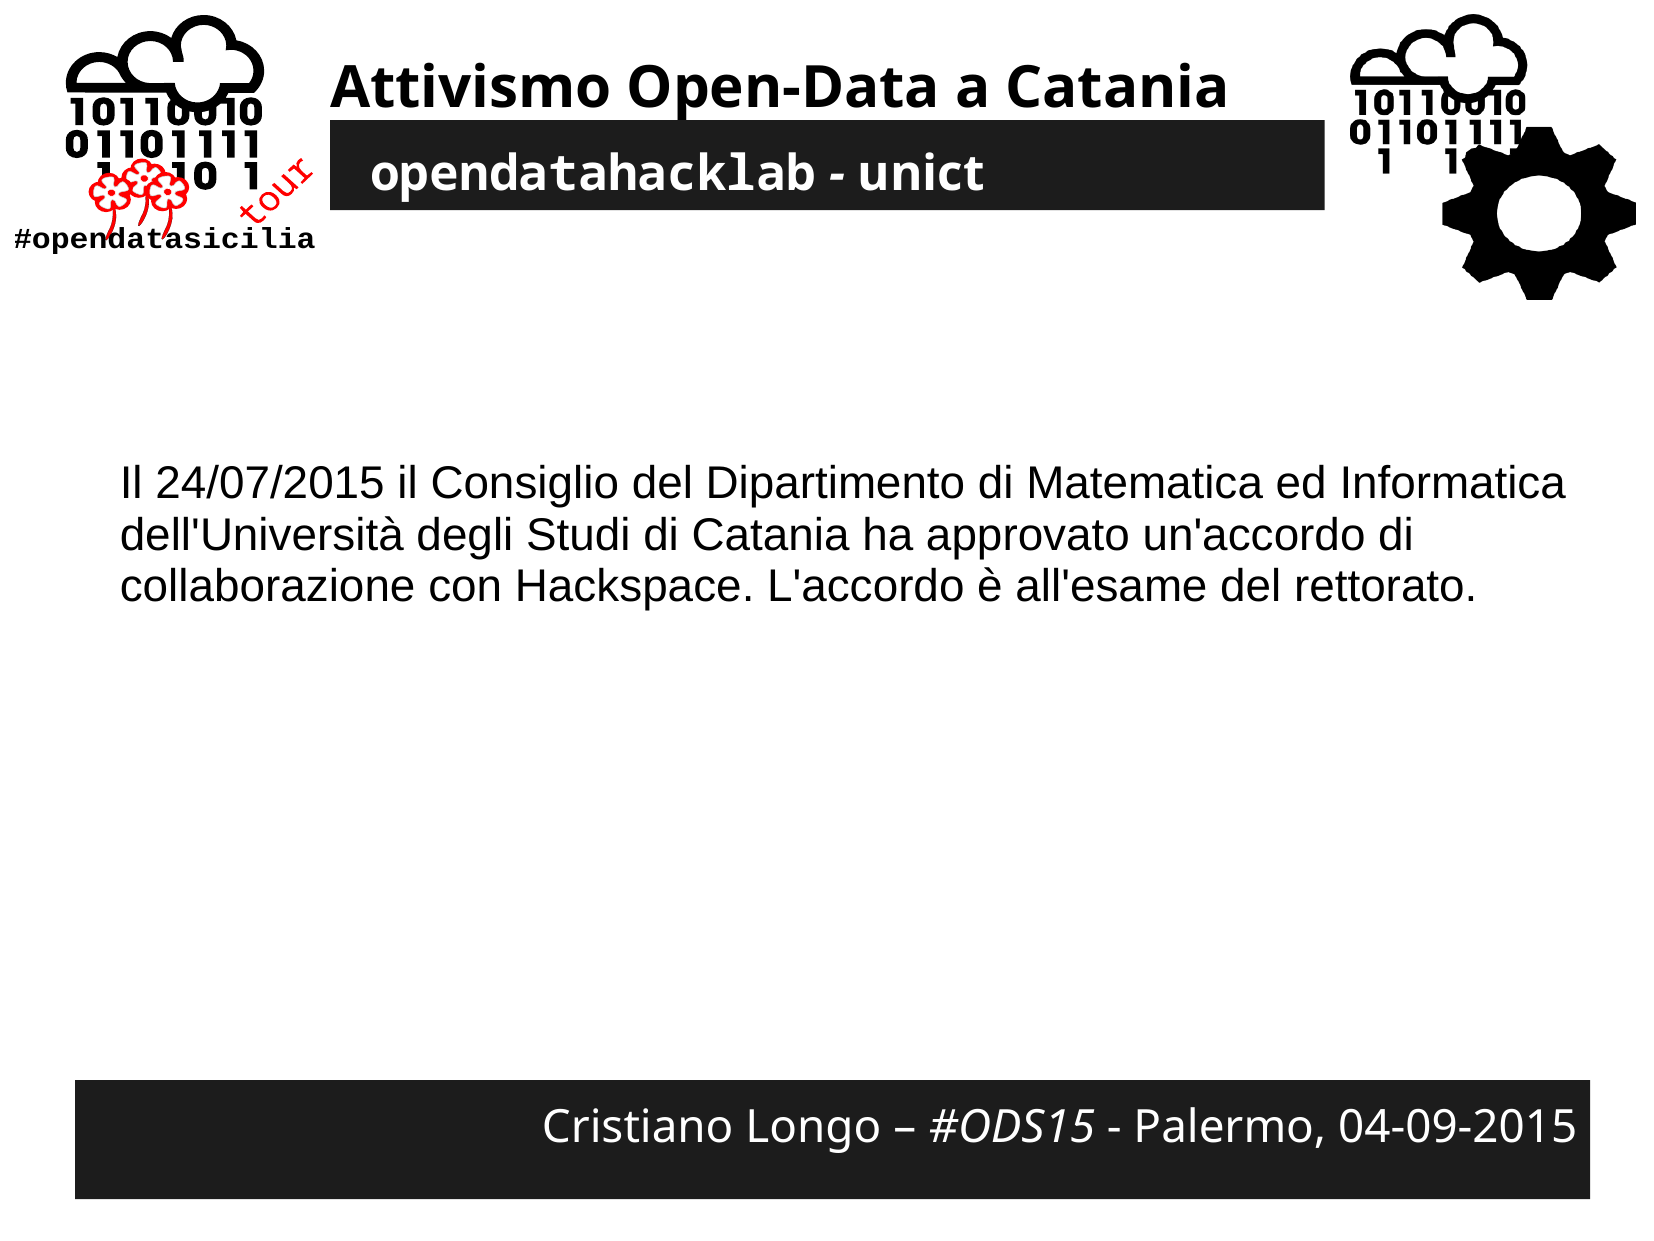

# Attivismo Open-Data a Catania
 opendatahacklab - unict
Il 24/07/2015 il Consiglio del Dipartimento di Matematica ed Informatica dell'Università degli Studi di Catania ha approvato un'accordo di collaborazione con Hackspace. L'accordo è all'esame del rettorato.
 Cristiano Longo – #ODS15 - Palermo, 04-09-2015